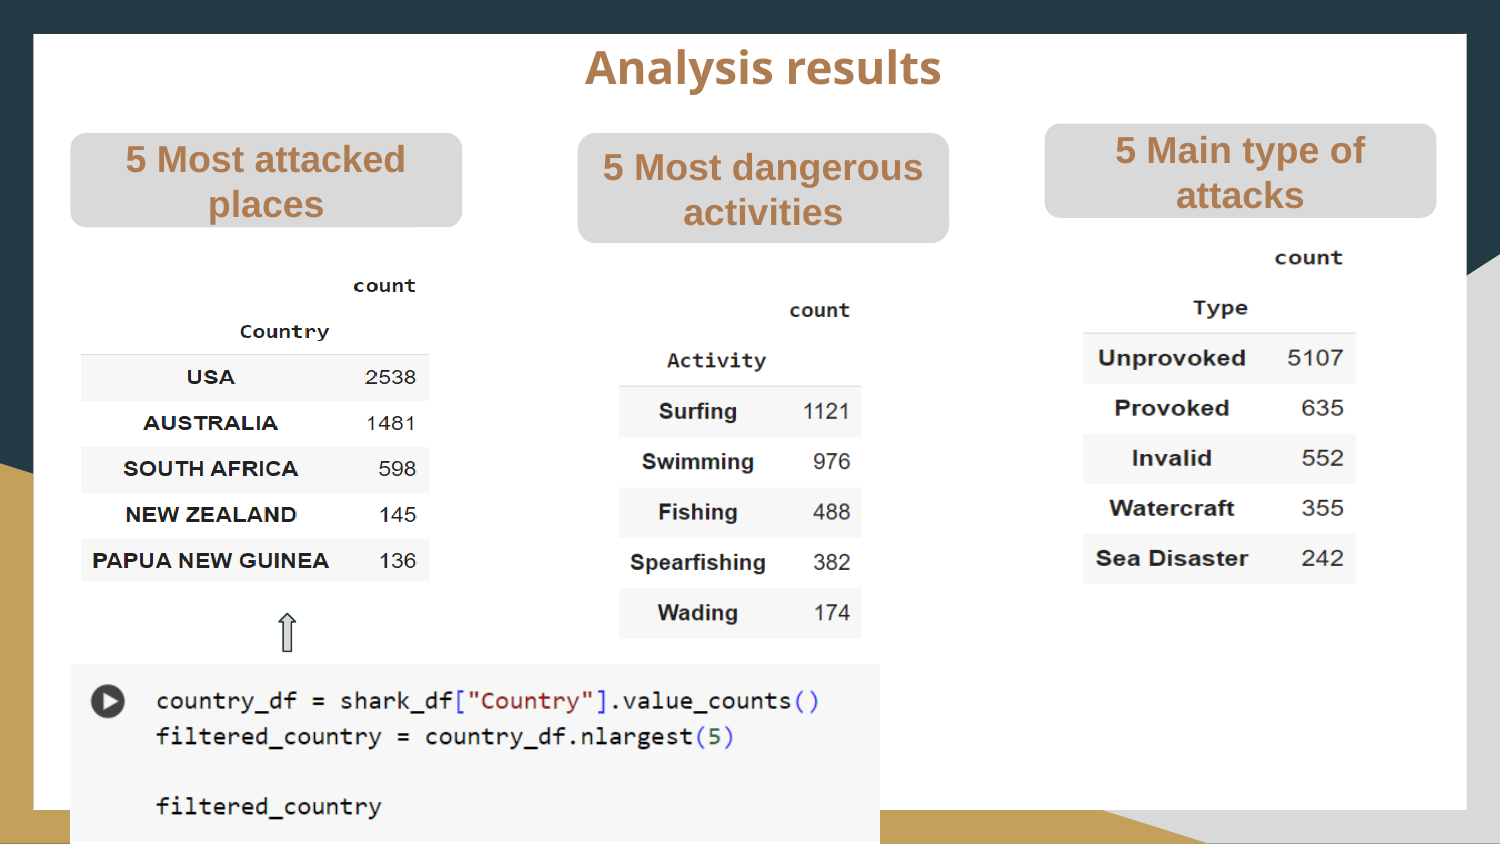

# Analysis results
5 Main type of attacks
5 Most attacked places
5 Most dangerous activities